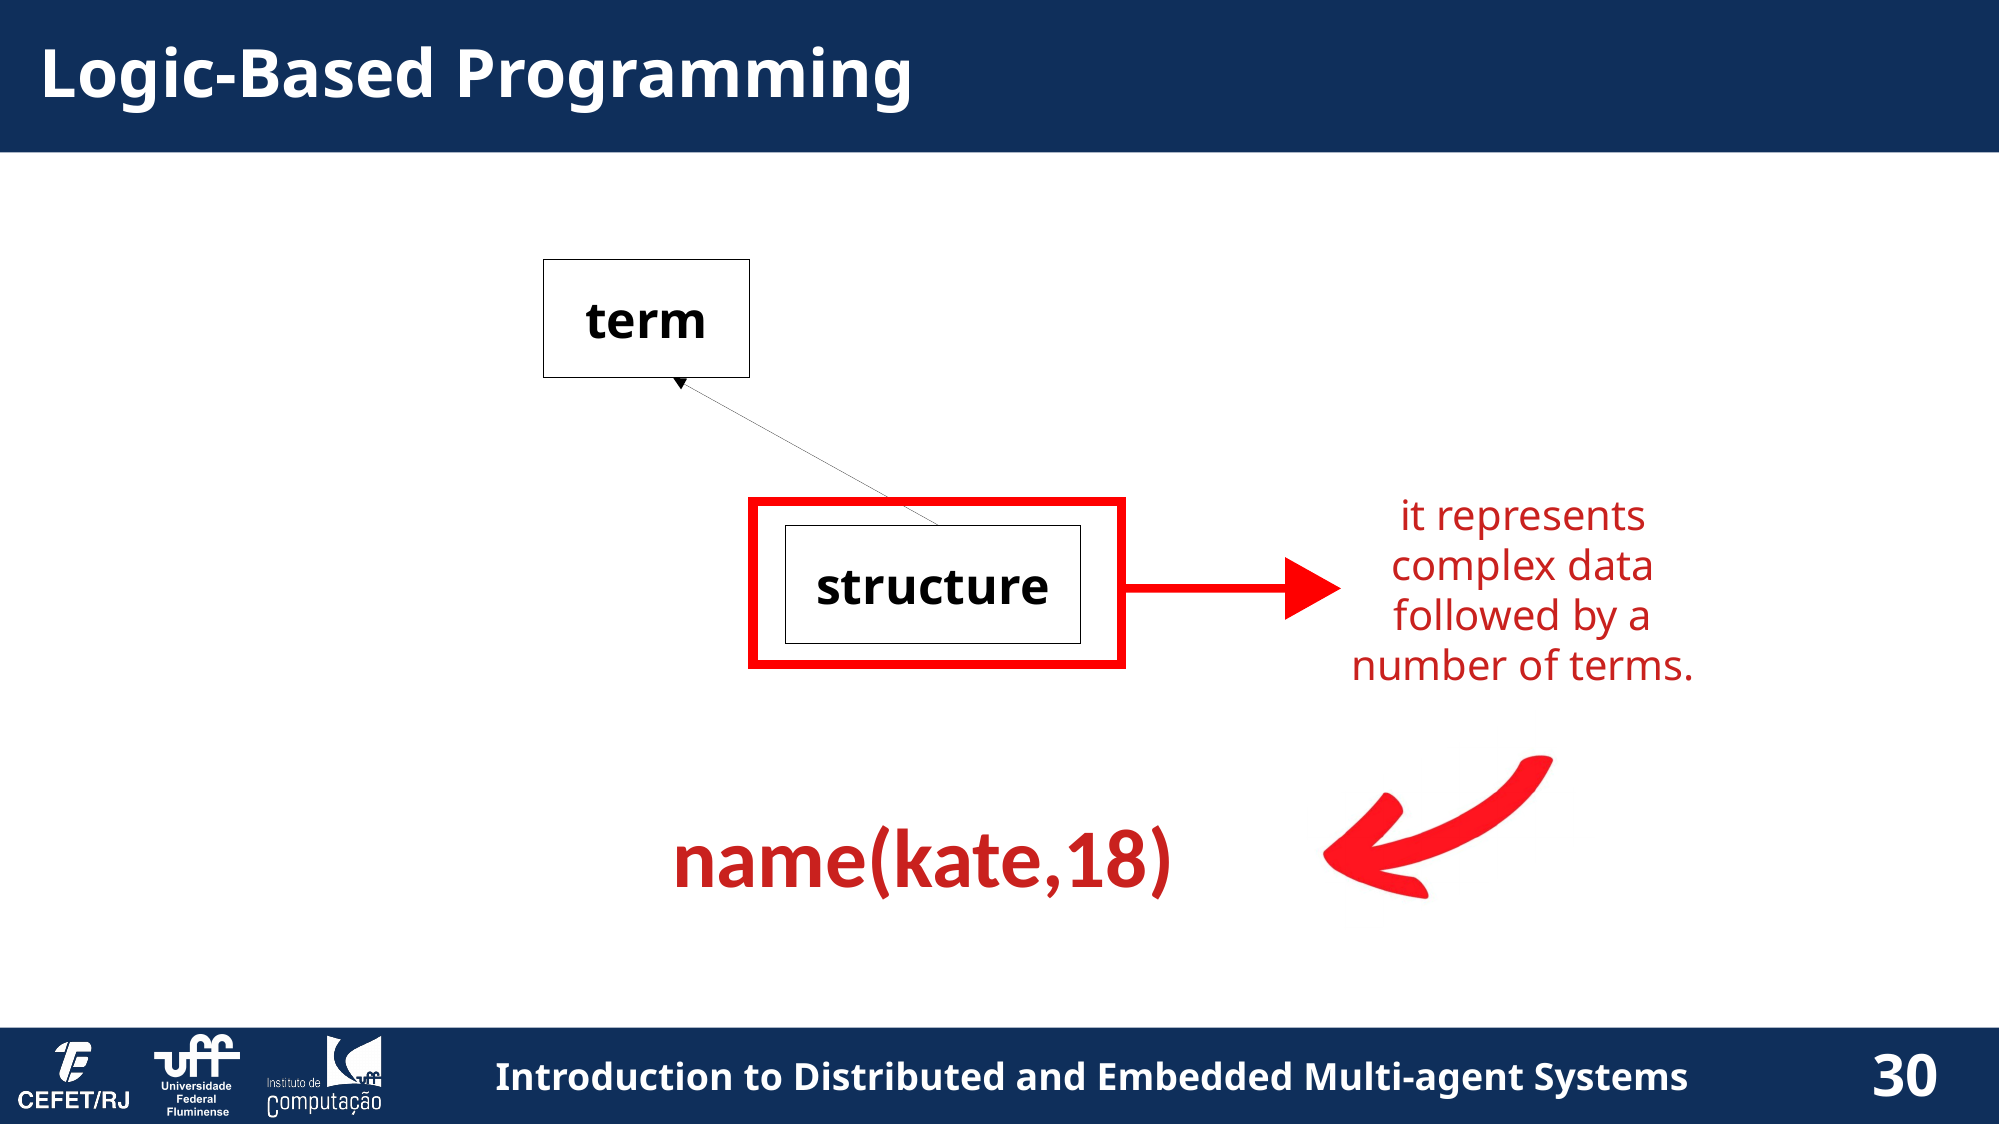

Logic-Based Programming
term
it represents complex data followed by a number of terms.
structure
name(kate,18)